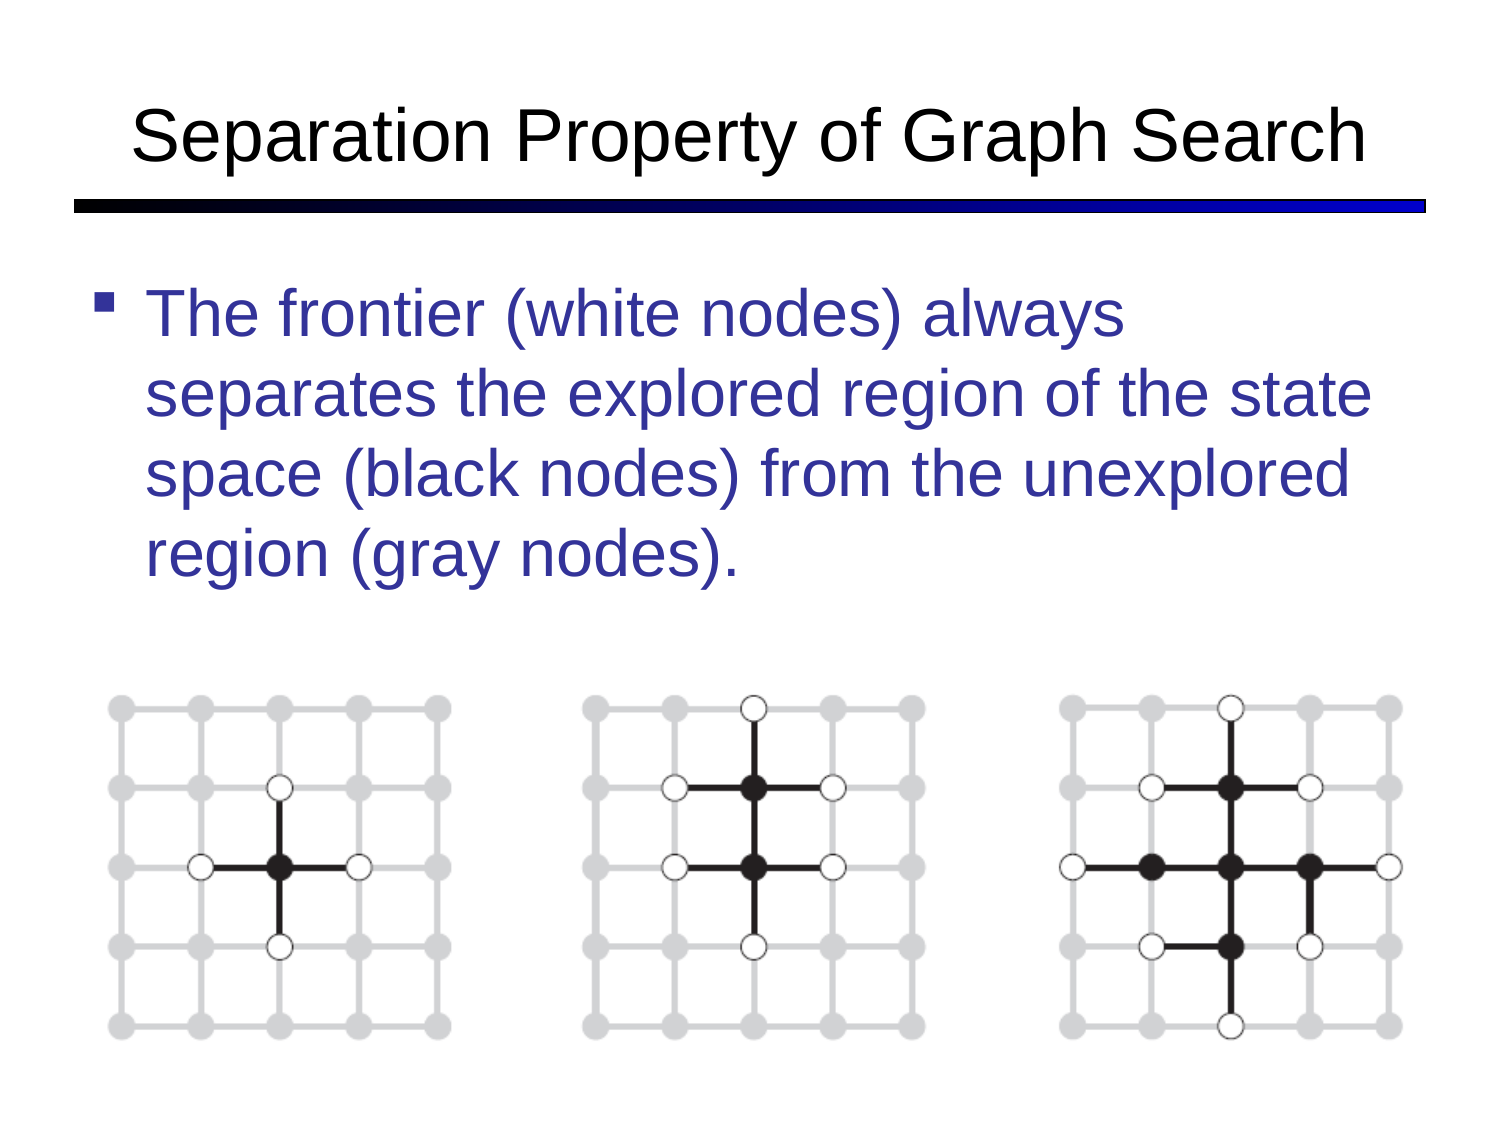

Separation Property of Graph Search
The frontier (white nodes) always separates the explored region of the state space (black nodes) from the unexplored region (gray nodes).